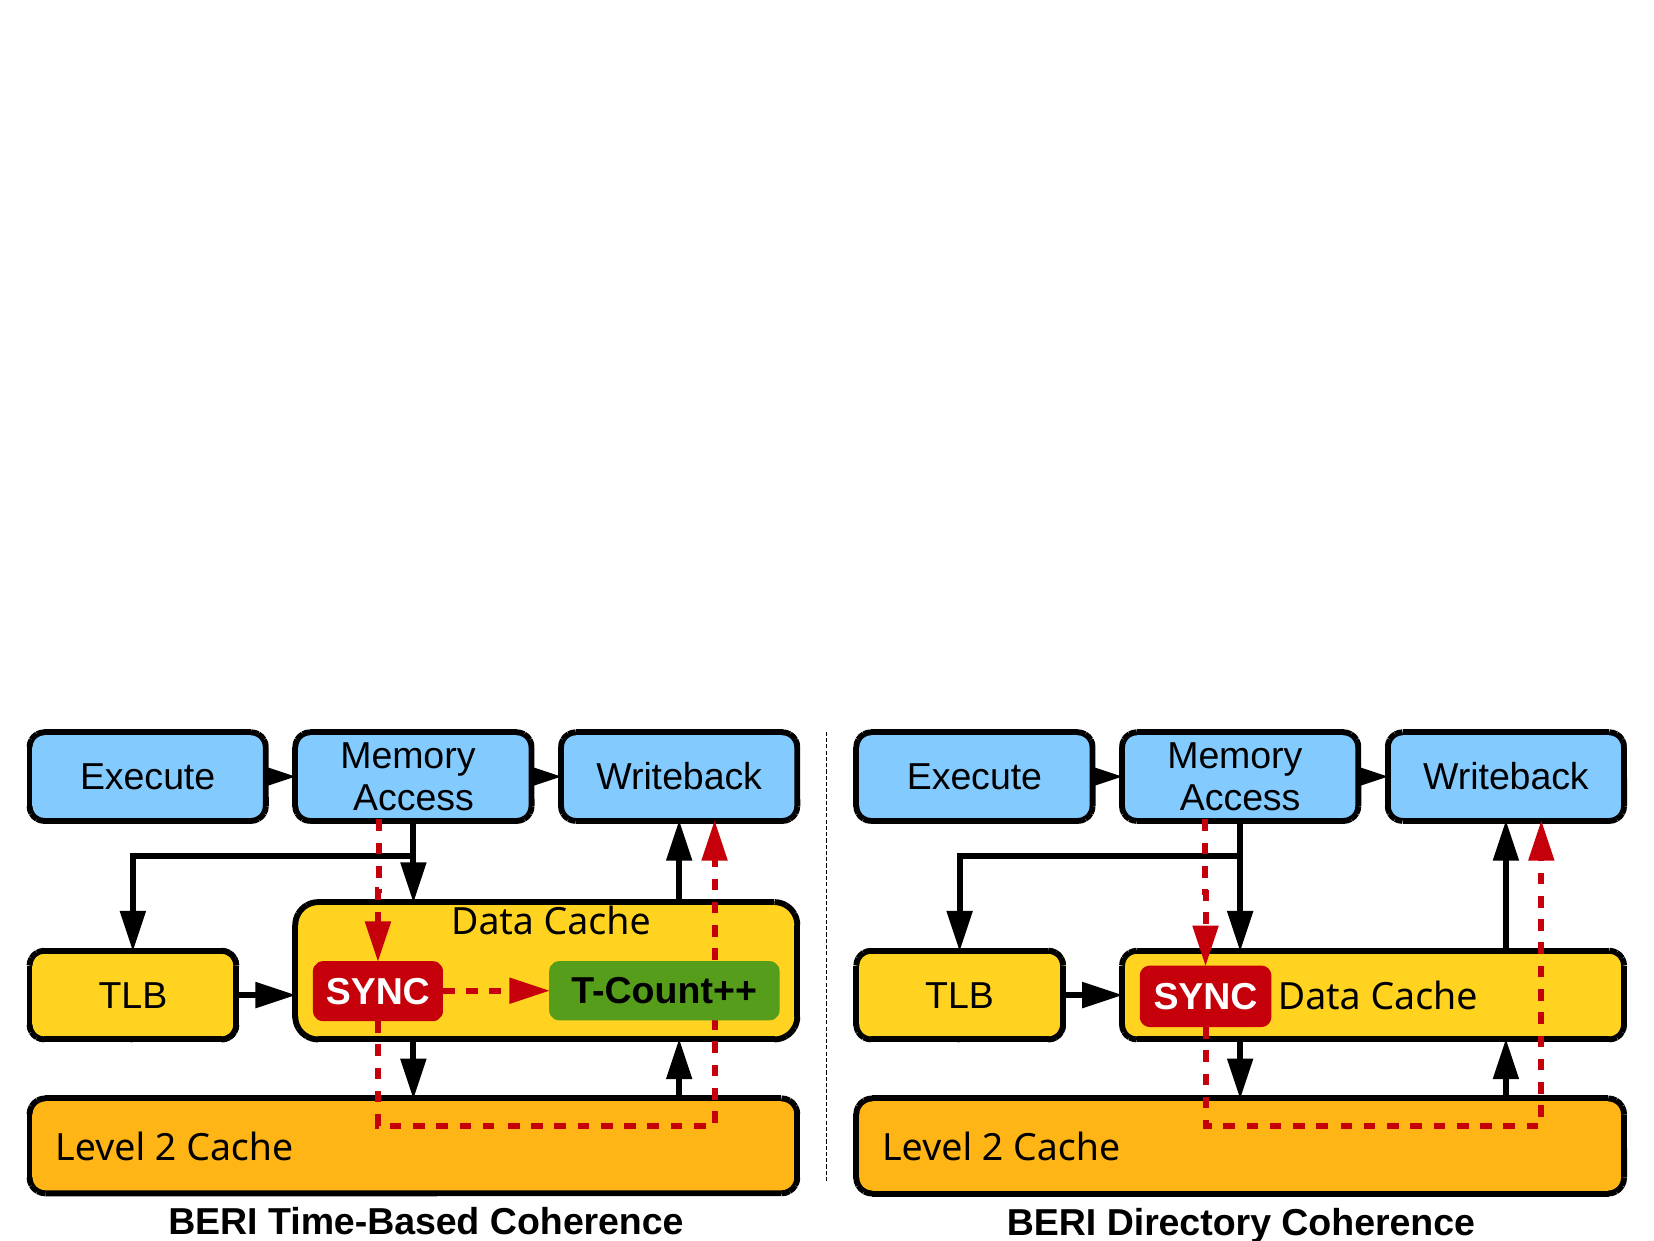

Execute
Memory
Access
Writeback
Execute
Memory
Access
Writeback
 Data Cache
TLB
TLB
 Data Cache
SYNC
T-Count++
SYNC
Level 2 Cache
Level 2 Cache
BERI Time-Based Coherence
BERI Directory Coherence